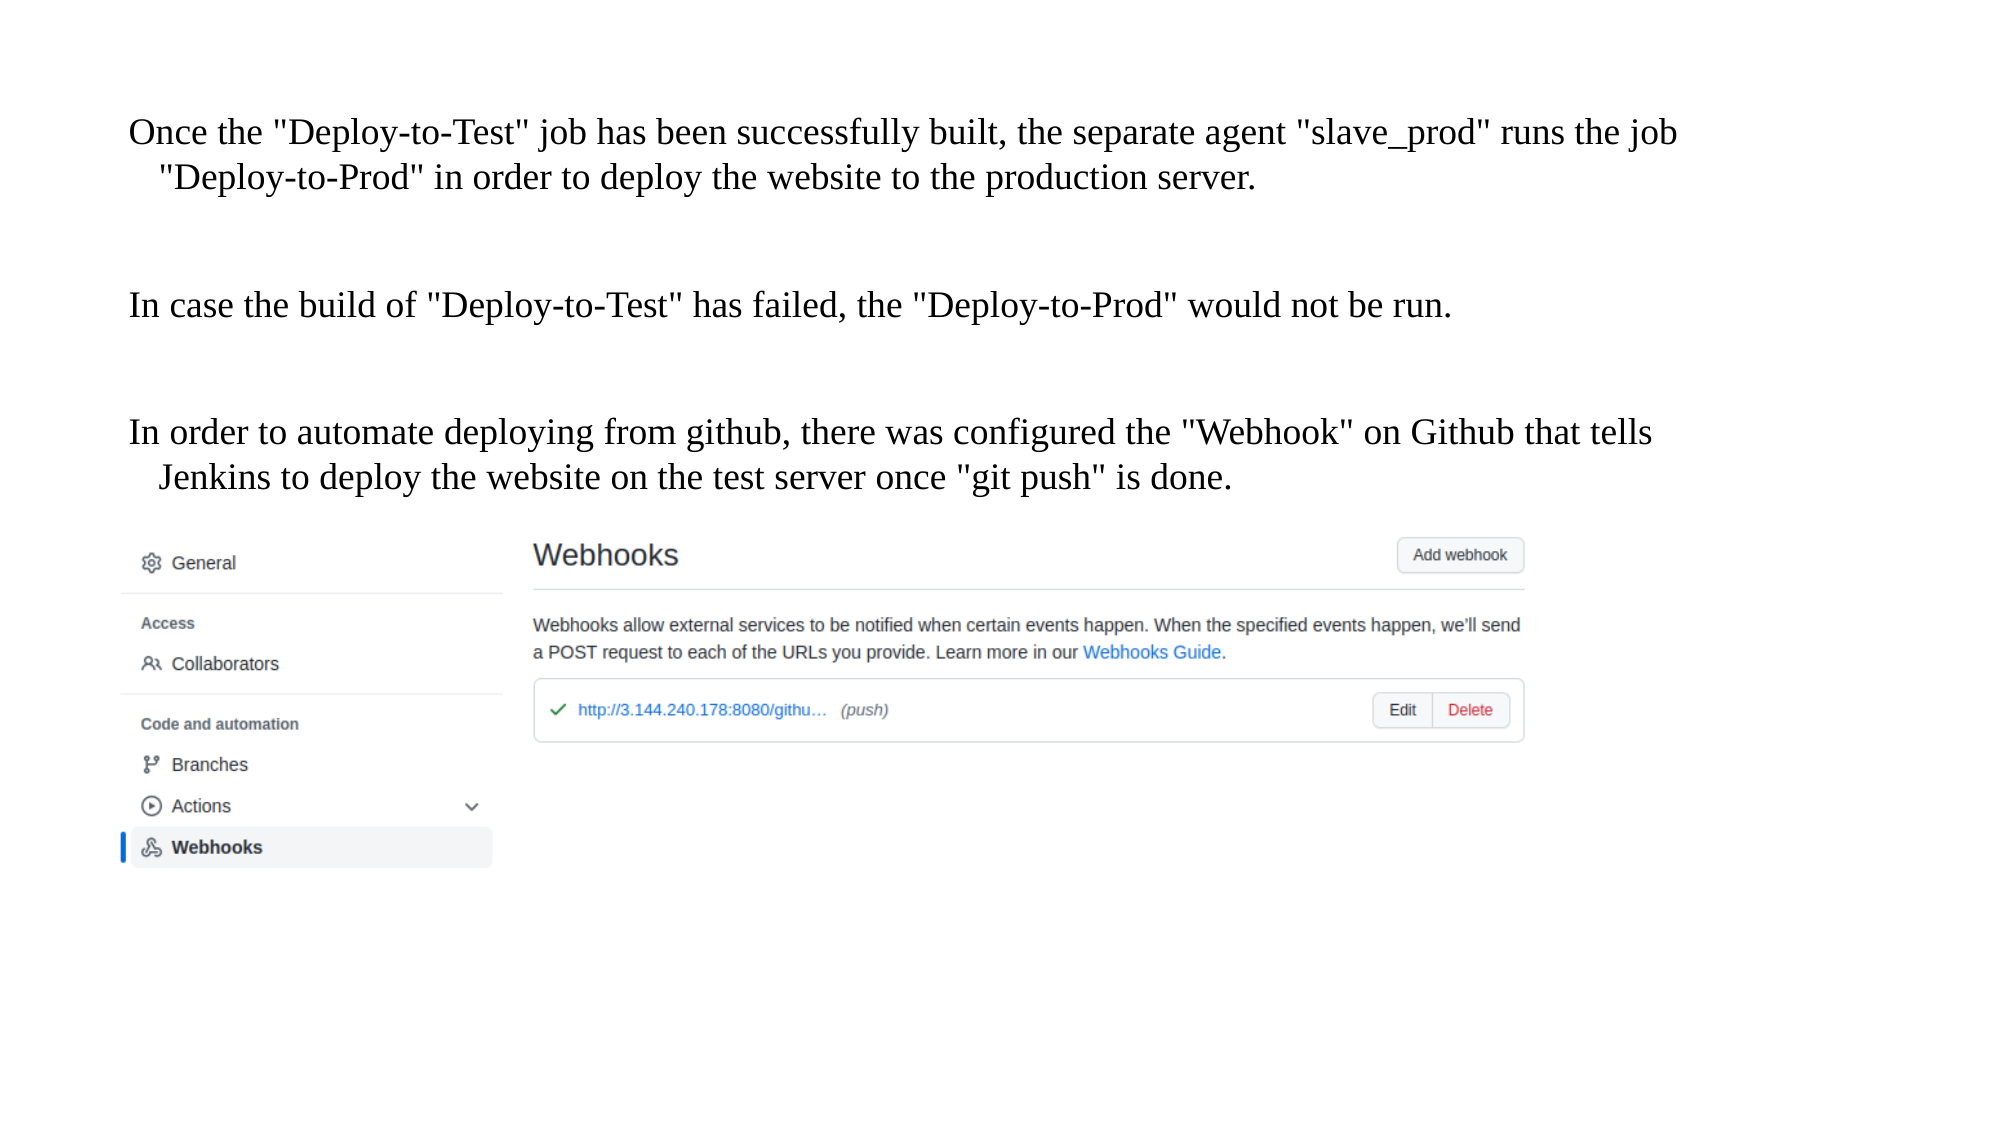

# Once the "Deploy-to-Test" job has been successfully built, the separate agent "slave_prod" runs the job "Deploy-to-Prod" in order to deploy the website to the production server.
In case the build of "Deploy-to-Test" has failed, the "Deploy-to-Prod" would not be run.
In order to automate deploying from github, there was configured the "Webhook" on Github that tells Jenkins to deploy the website on the test server once "git push" is done.